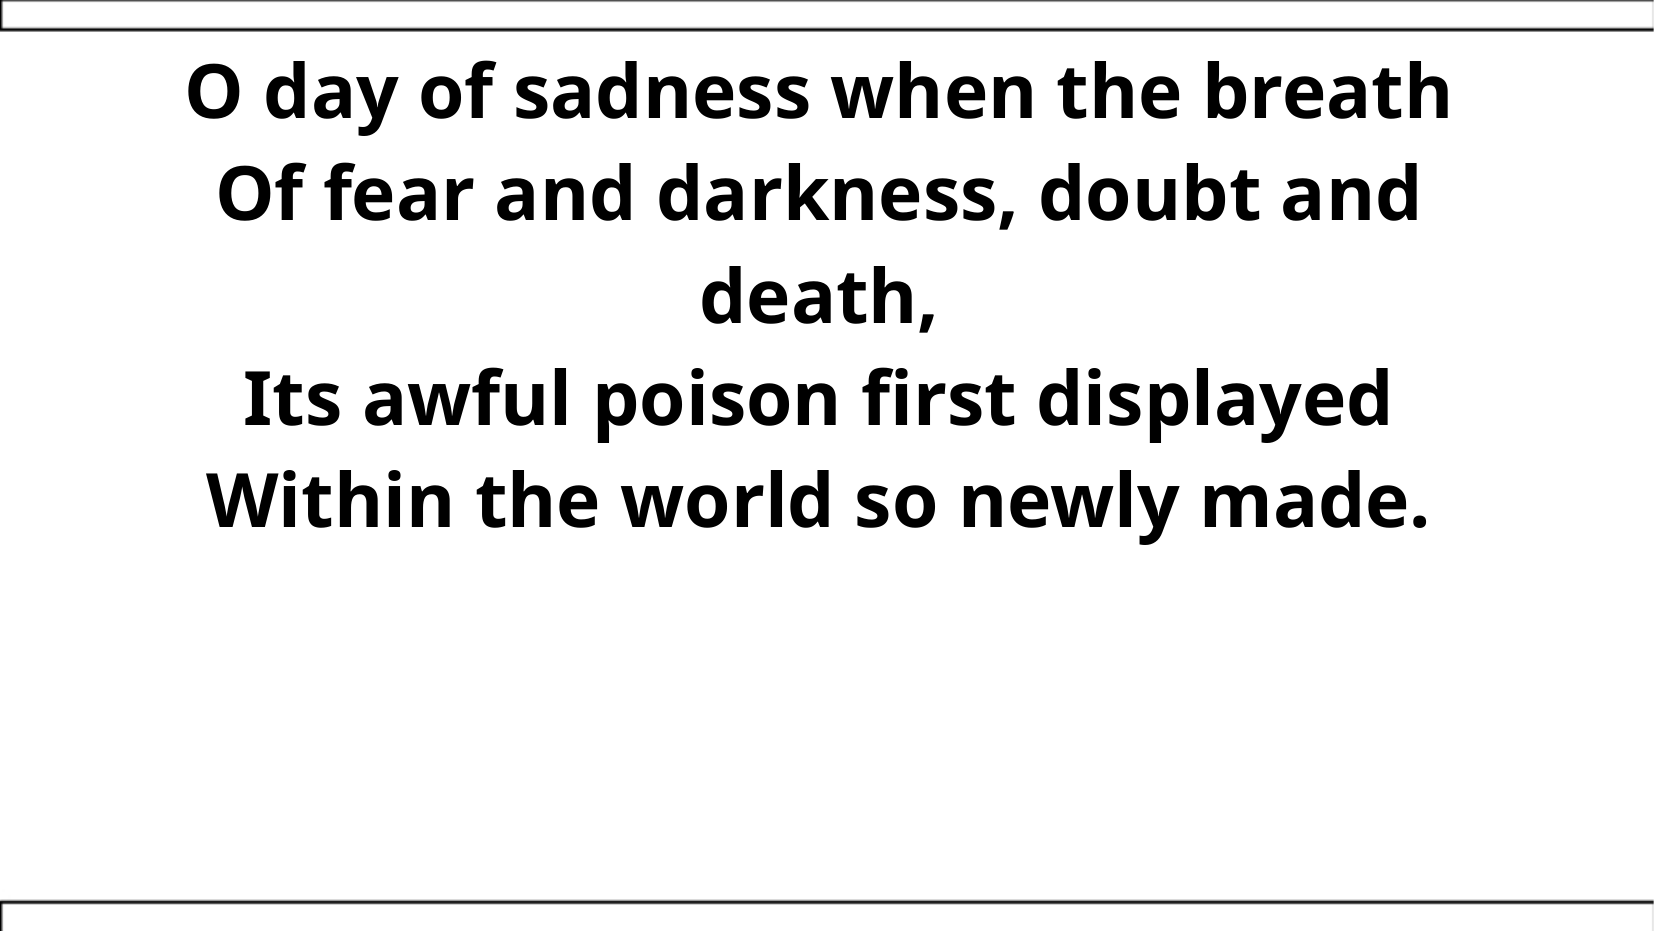

O day of sadness when the breath
Of fear and darkness, doubt and death,
Its awful poison first displayed
Within the world so newly made.